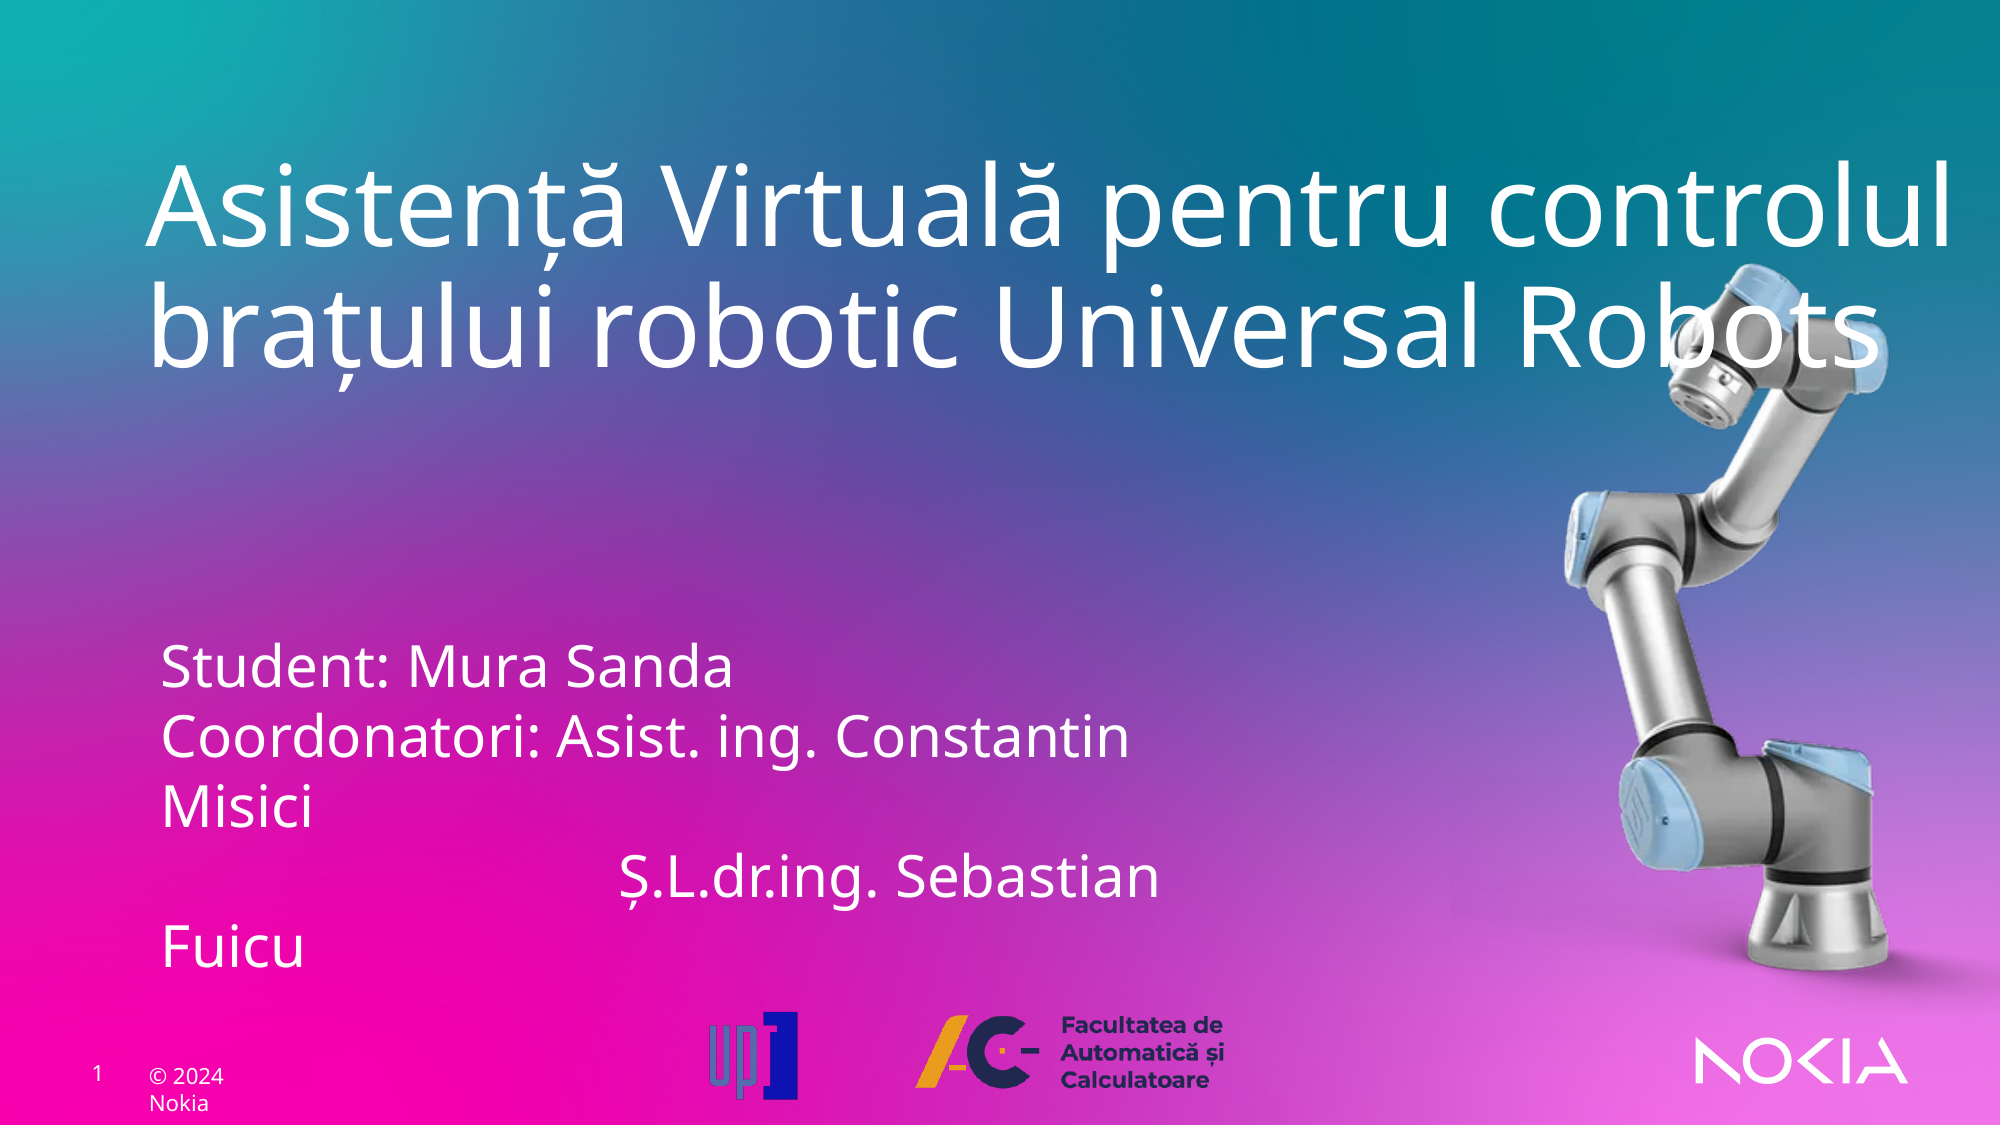

# Asistență Virtuală pentru controlul brațului robotic Universal Robots
Student: Mura Sanda
Coordonatori: Asist. ing. Constantin Misici
 Ș.L.dr.ing. Sebastian Fuicu